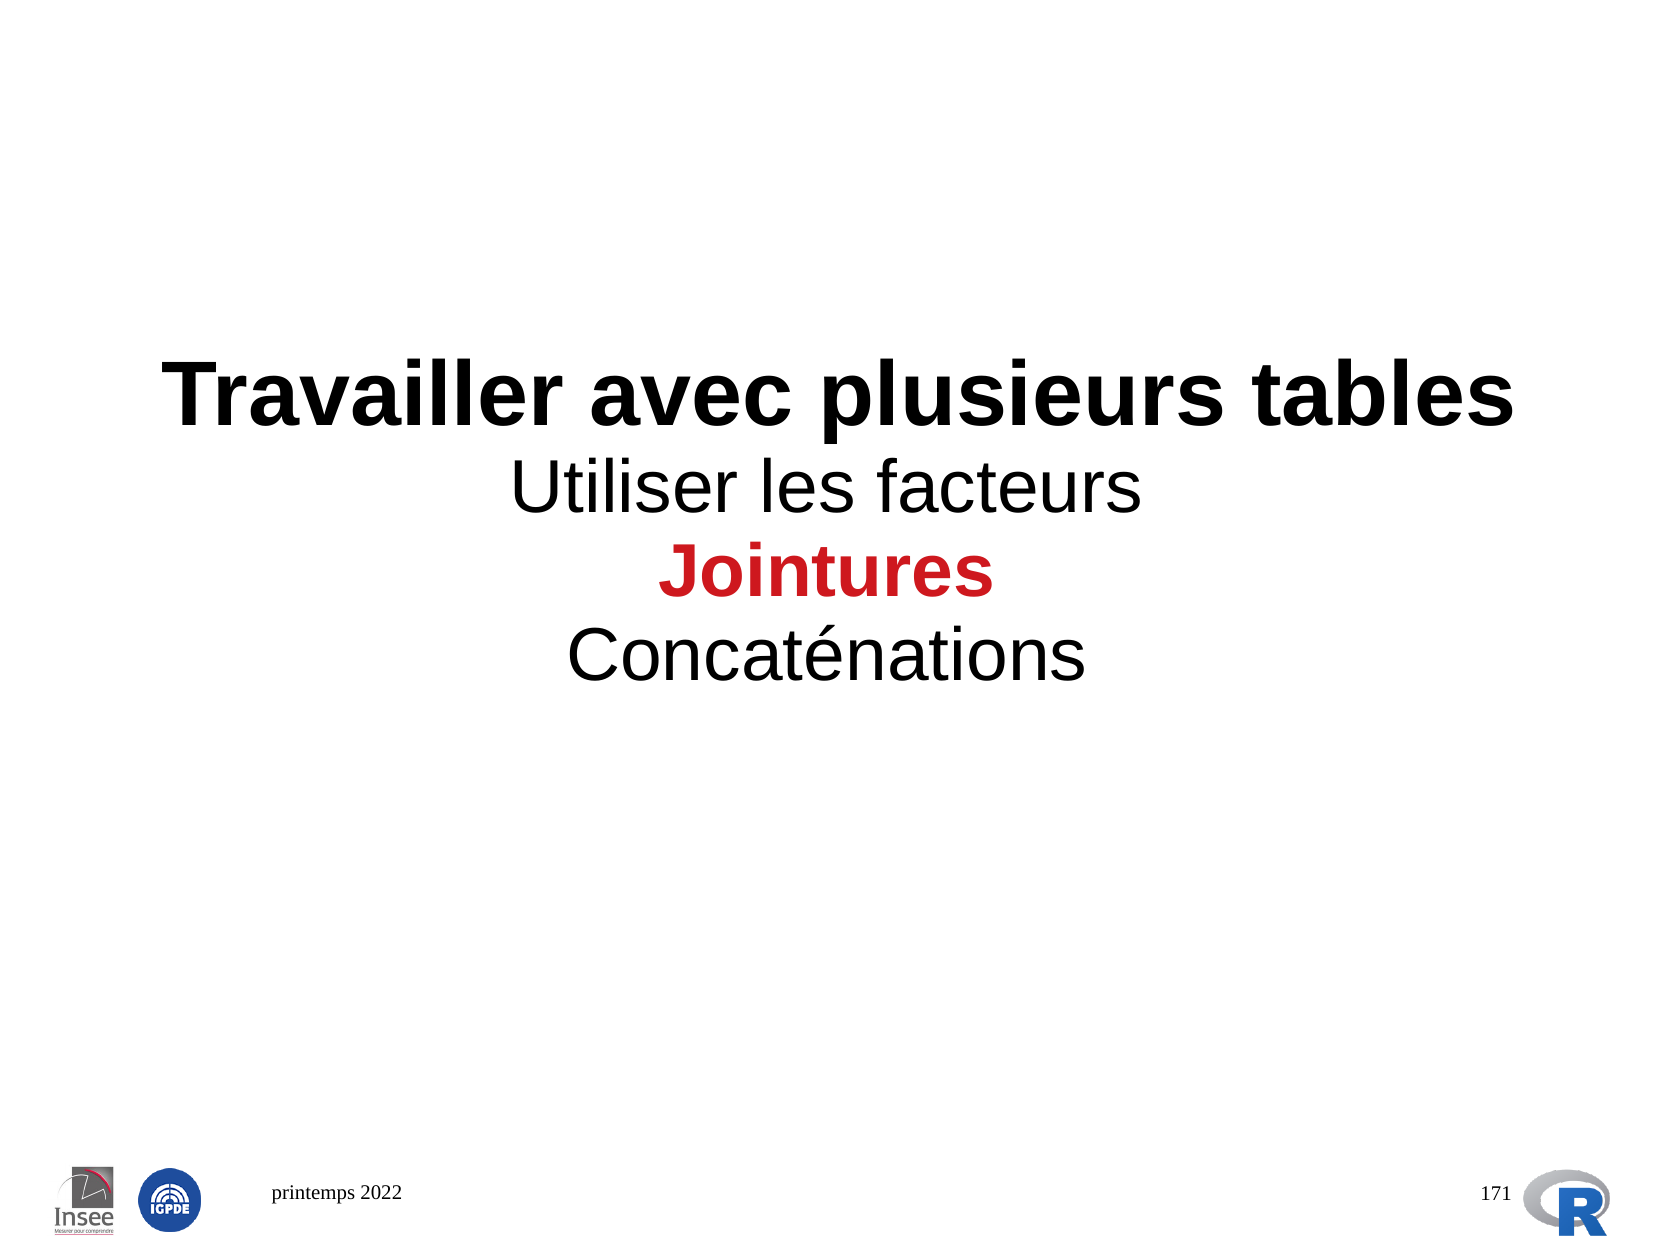

# Travailler avec plusieurs tables Utiliser les facteurs Jointures Concaténations
printemps 2022
171